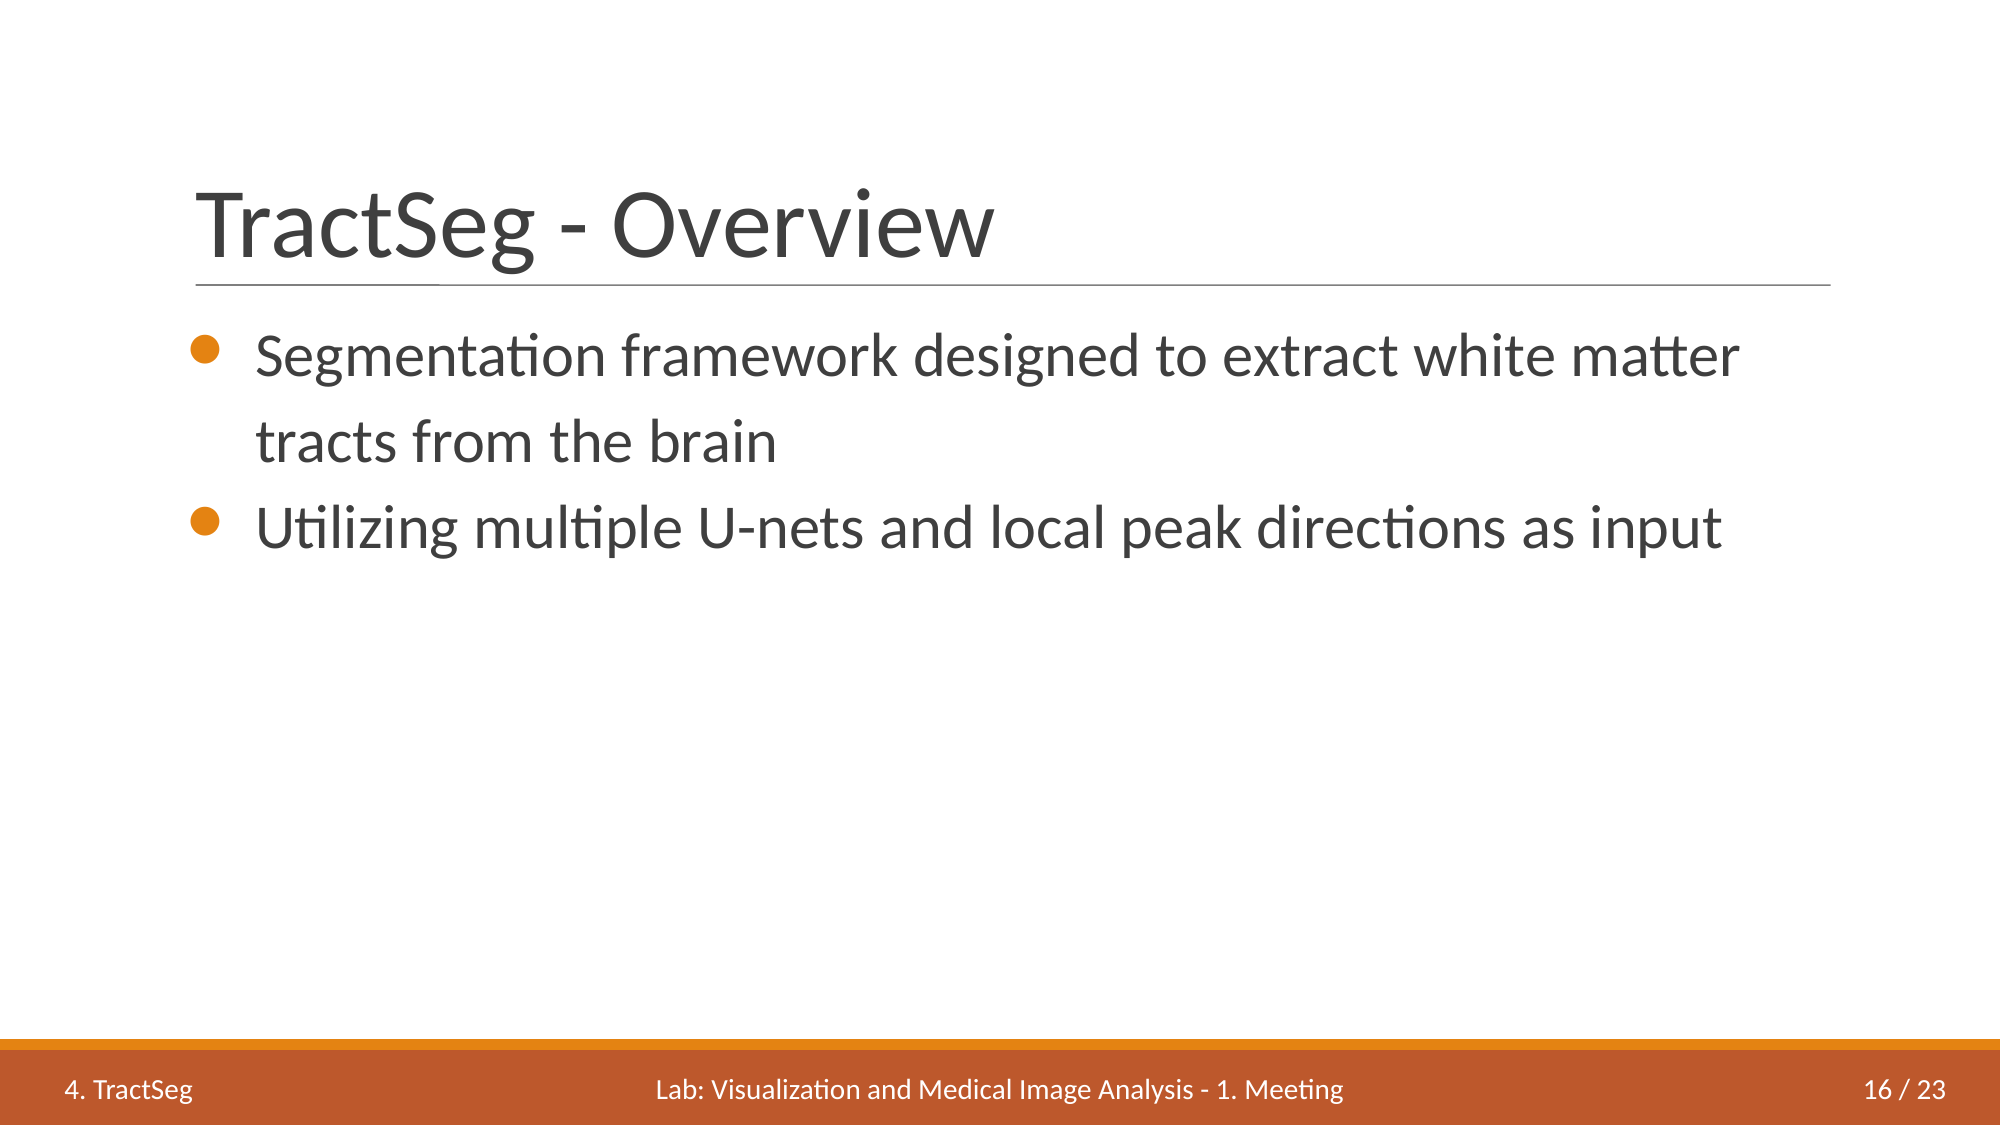

# TractSeg - Overview
Segmentation framework designed to extract white matter tracts from the brain
Utilizing multiple U-nets and local peak directions as input
4. TractSeg
Lab: Visualization and Medical Image Analysis - 1. Meeting